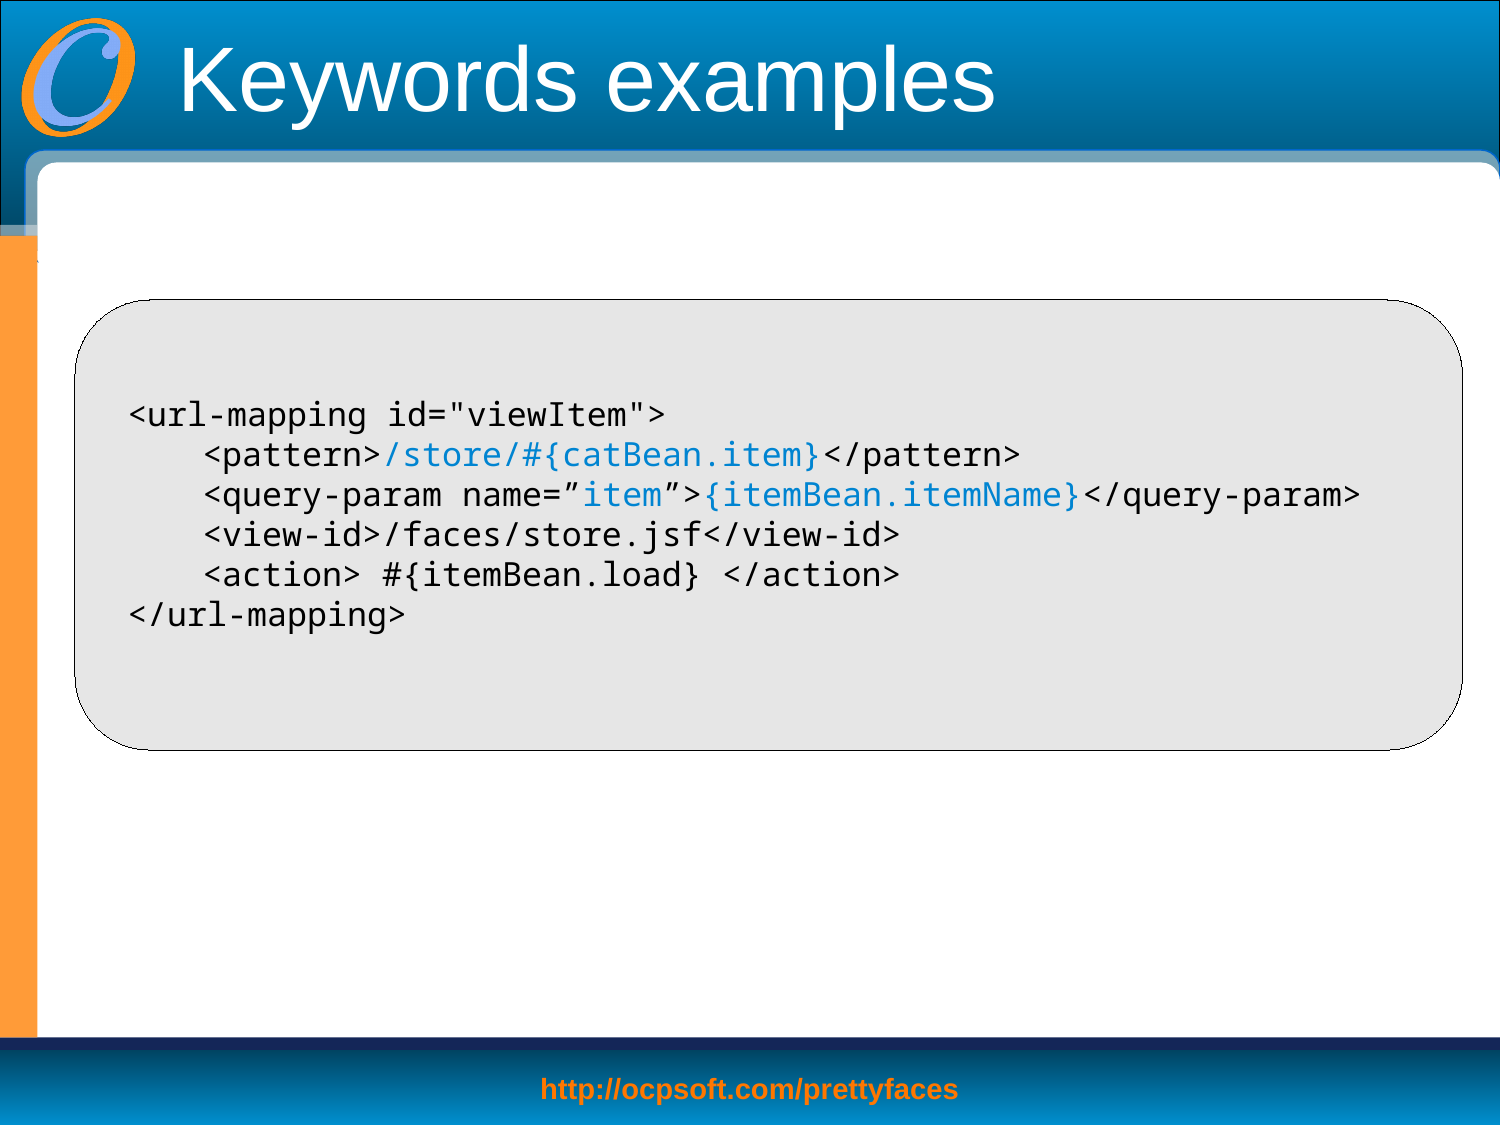

# Keywords examples
<url-mapping id="viewItem">
	<pattern>/store/#{catBean.item}</pattern>
	<query-param name=”item”>{itemBean.itemName}</query-param>
	<view-id>/faces/store.jsf</view-id>
	<action> #{itemBean.load} </action>
</url-mapping>